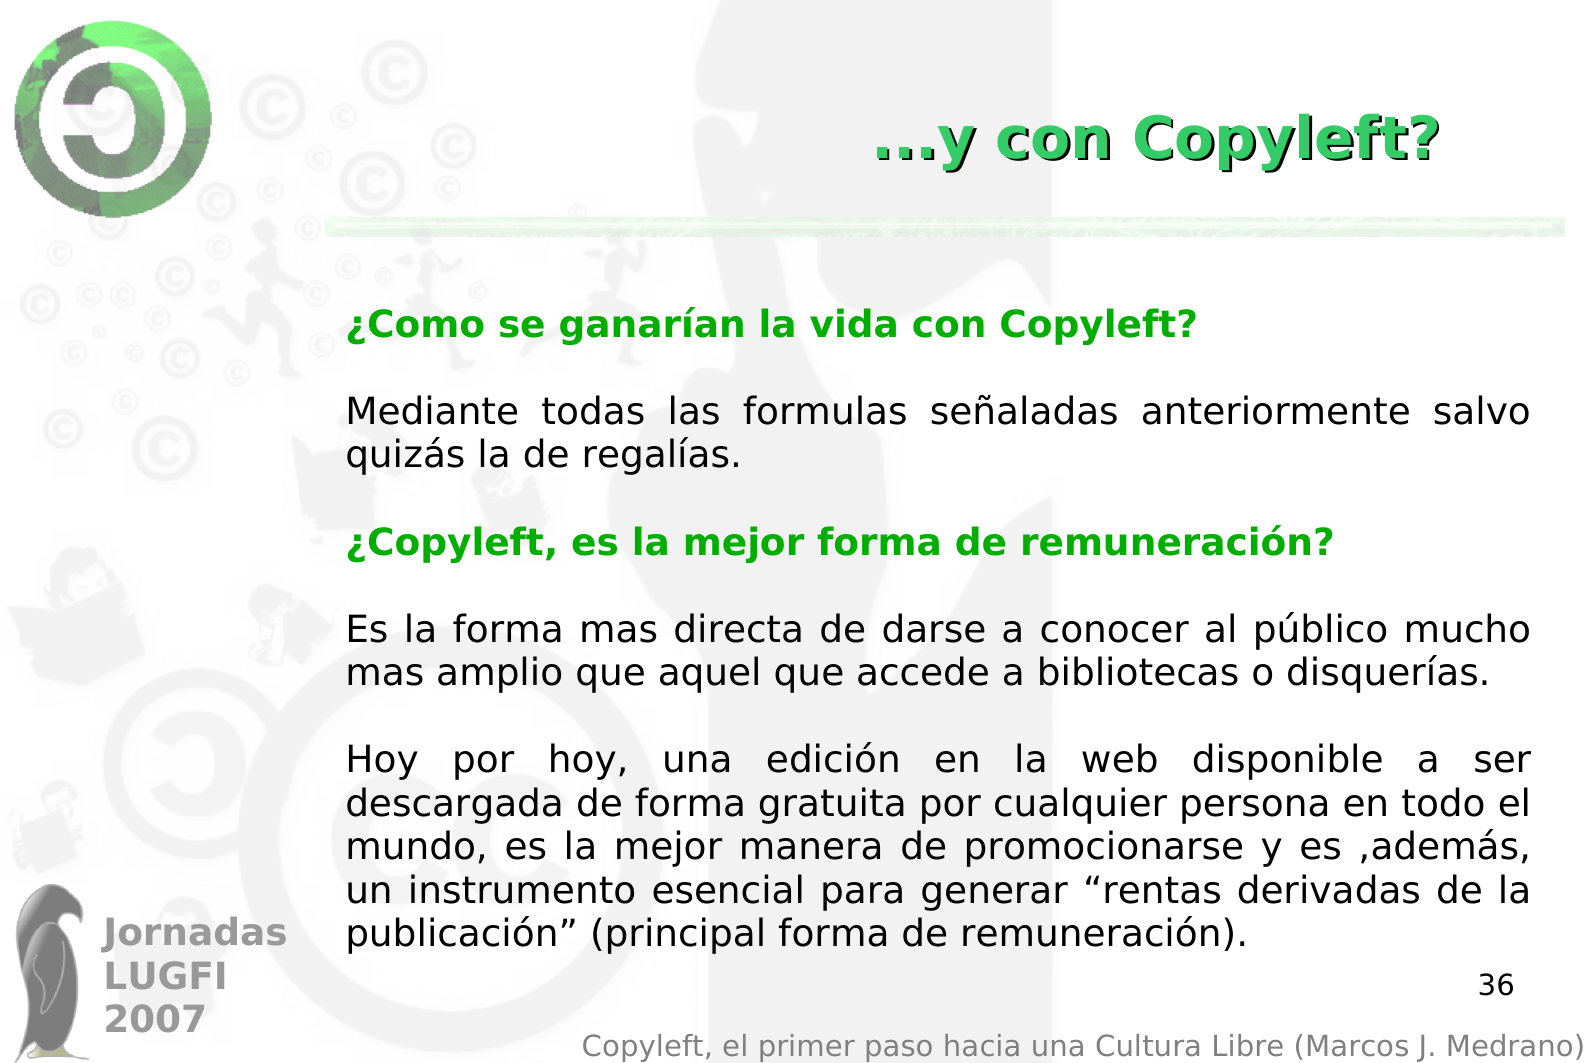

...y con Copyleft?
¿Como se ganarían la vida con Copyleft?
Mediante todas las formulas señaladas anteriormente salvo quizás la de regalías.
¿Copyleft, es la mejor forma de remuneración?
Es la forma mas directa de darse a conocer al público mucho mas amplio que aquel que accede a bibliotecas o disquerías.
Hoy por hoy, una edición en la web disponible a ser descargada de forma gratuita por cualquier persona en todo el mundo, es la mejor manera de promocionarse y es ,además, un instrumento esencial para generar “rentas derivadas de la publicación” (principal forma de remuneración).
36